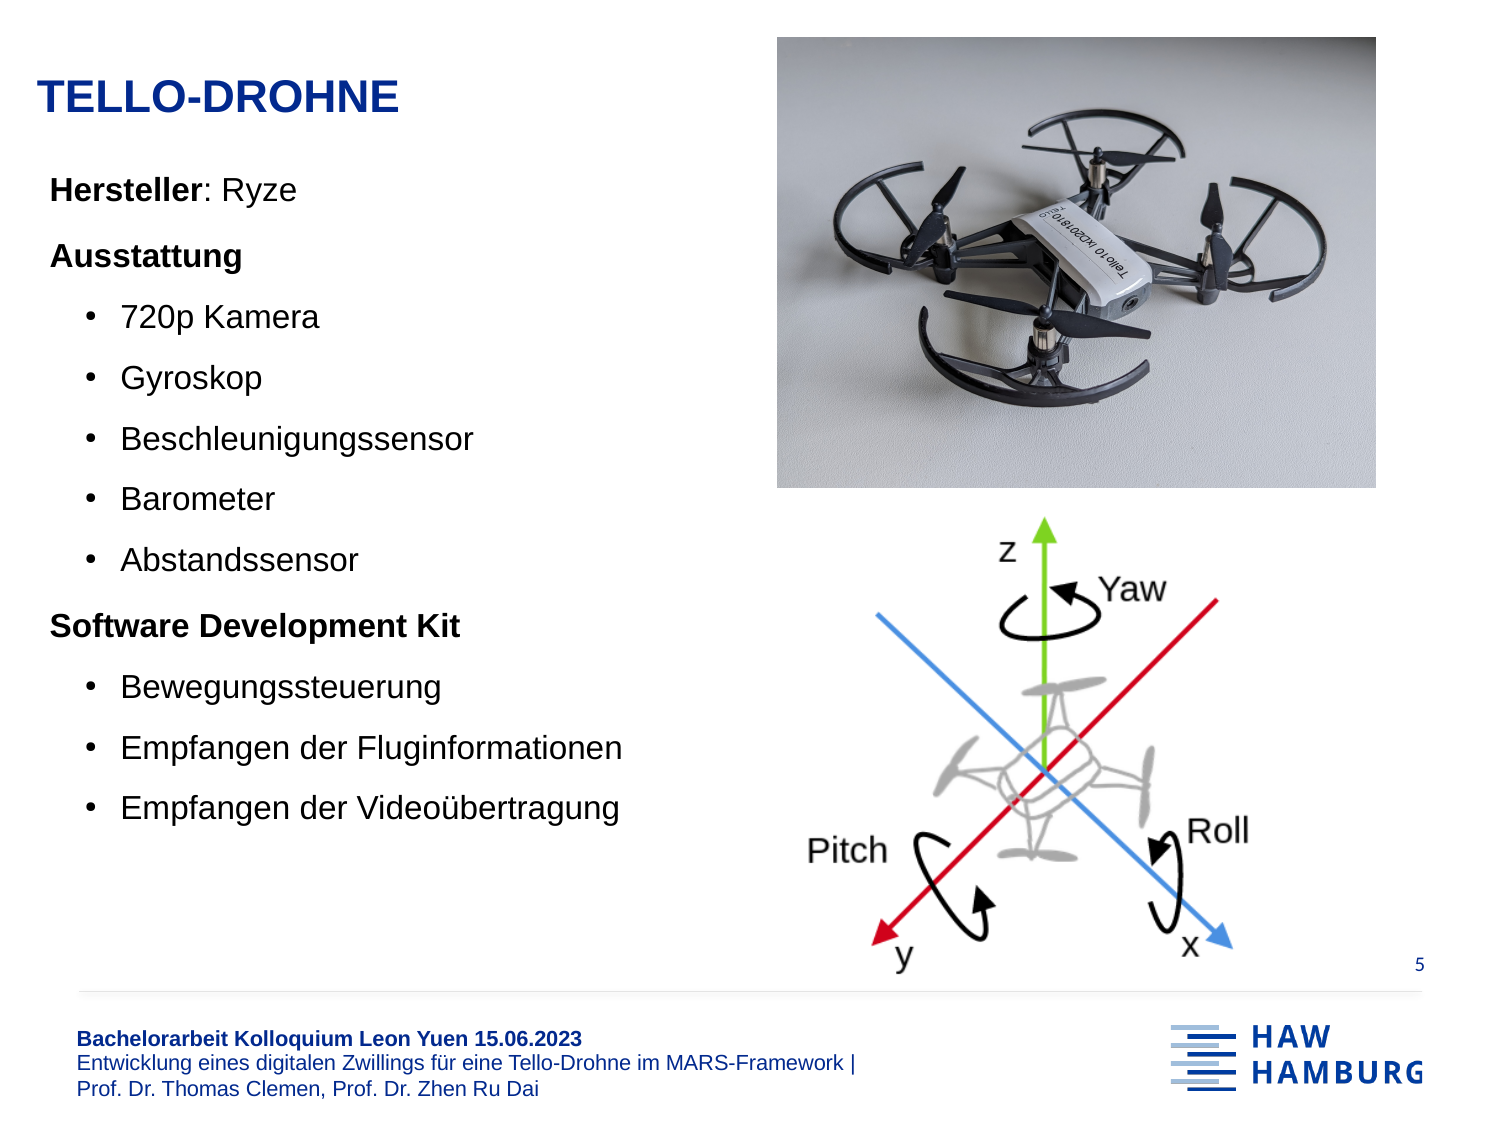

# TELLO-DROHNE
Hersteller: Ryze
Ausstattung
720p Kamera
Gyroskop
Beschleunigungssensor
Barometer
Abstandssensor
Software Development Kit
Bewegungssteuerung
Empfangen der Fluginformationen
Empfangen der Videoübertragung
5